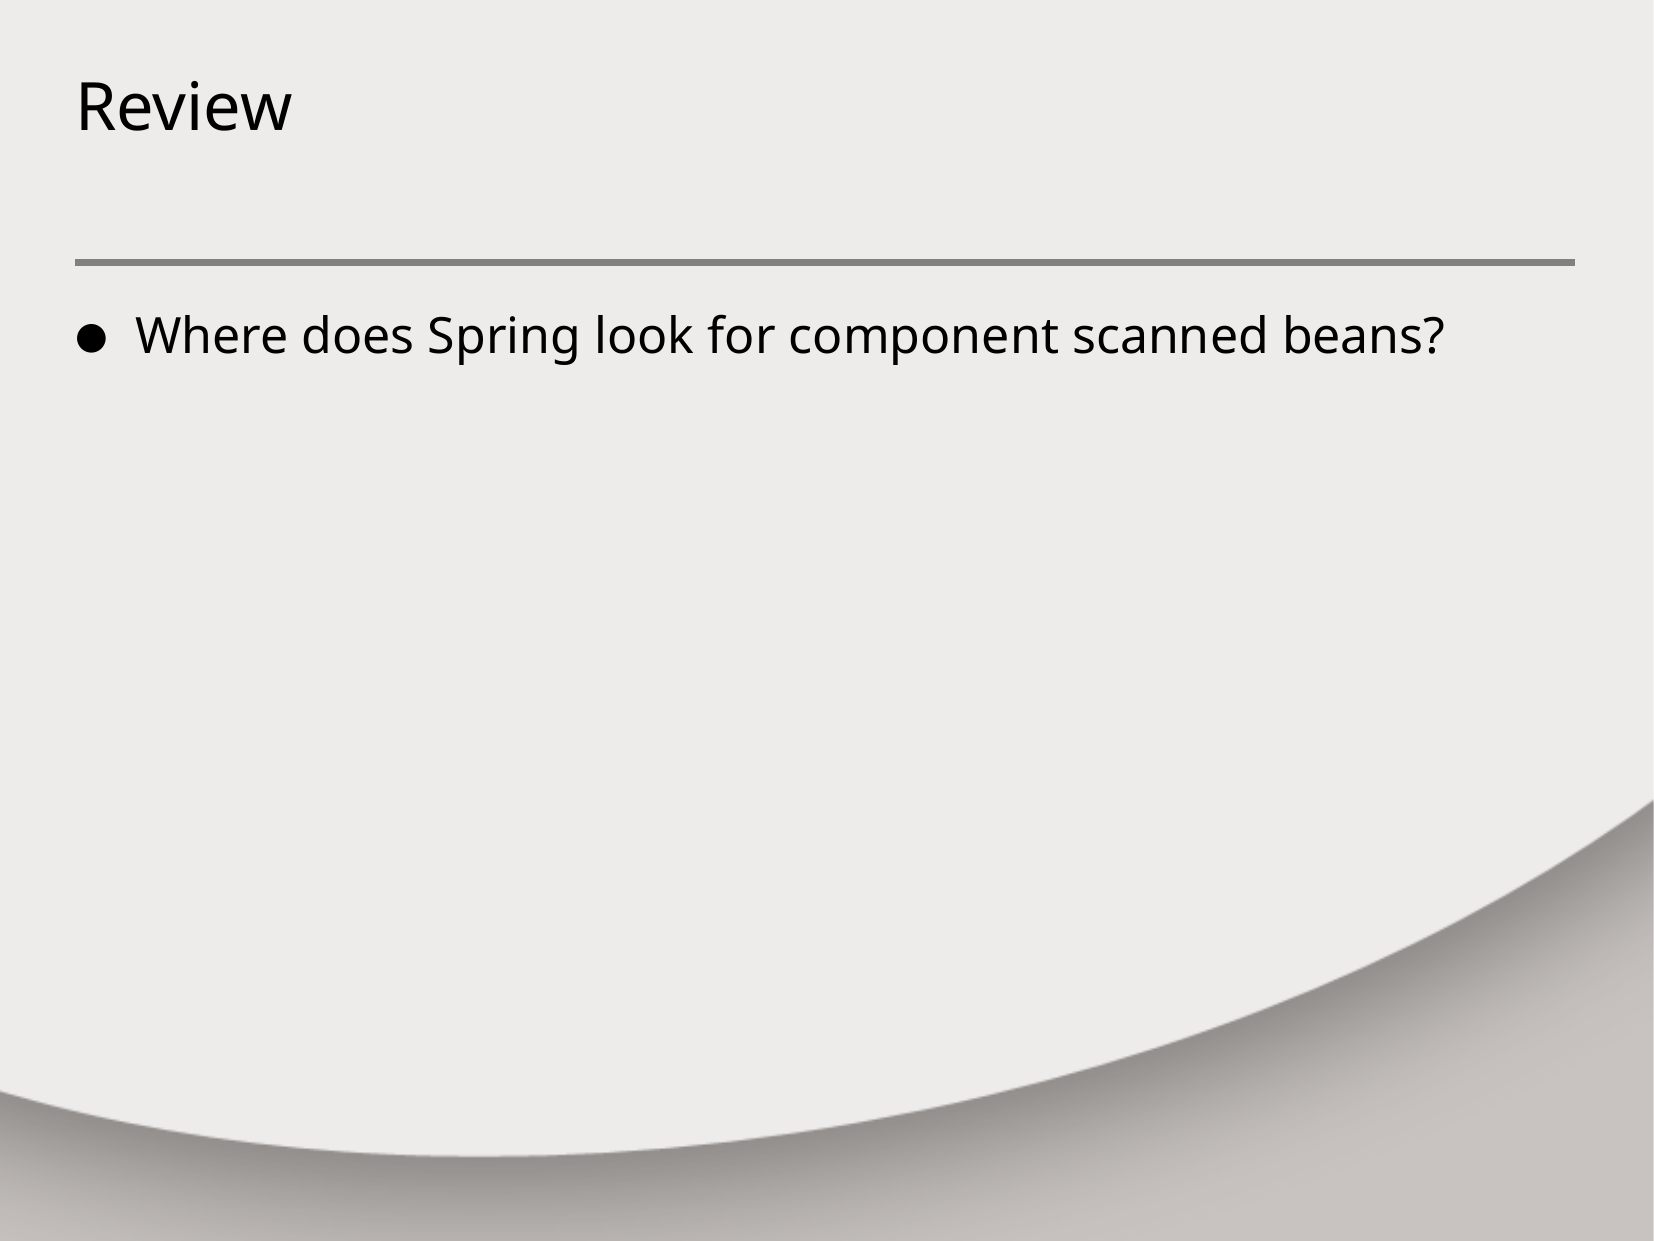

# Review
Where does Spring look for component scanned beans?